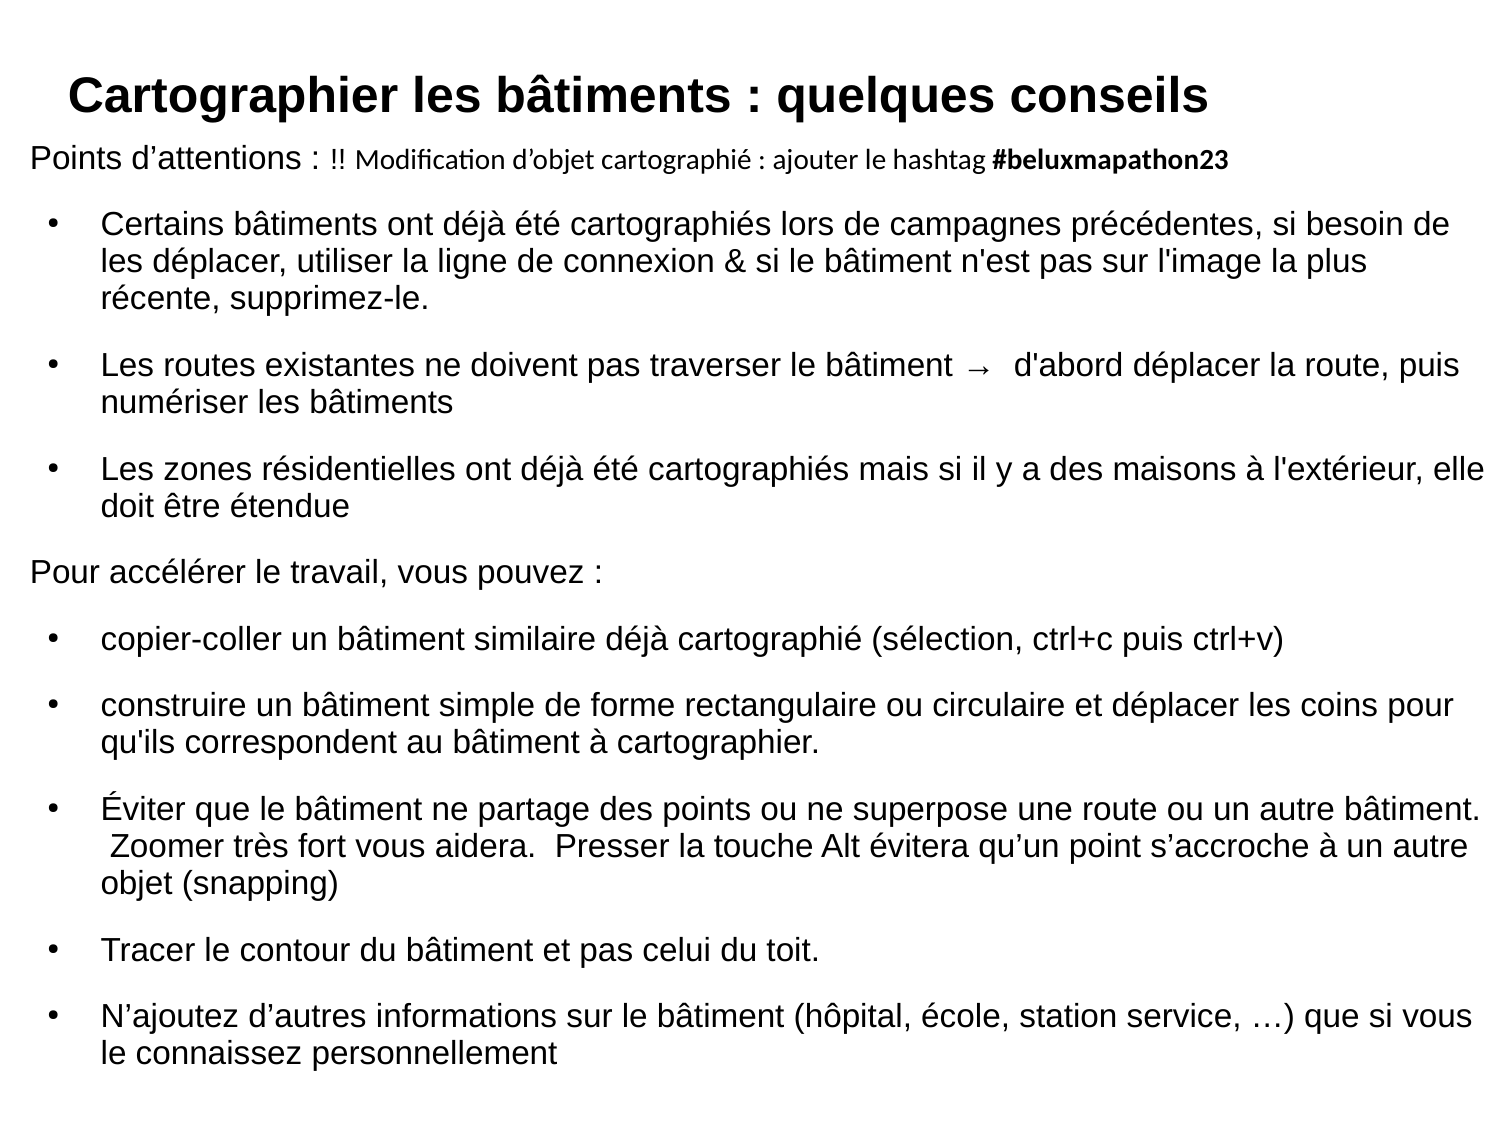

Cartographier les bâtiments : quelques conseils
# Points d’attentions : !! Modification d’objet cartographié : ajouter le hashtag #beluxmapathon23
Certains bâtiments ont déjà été cartographiés lors de campagnes précédentes, si besoin de les déplacer, utiliser la ligne de connexion & si le bâtiment n'est pas sur l'image la plus récente, supprimez-le.
Les routes existantes ne doivent pas traverser le bâtiment → d'abord déplacer la route, puis numériser les bâtiments
Les zones résidentielles ont déjà été cartographiés mais si il y a des maisons à l'extérieur, elle doit être étendue
Pour accélérer le travail, vous pouvez :
copier-coller un bâtiment similaire déjà cartographié (sélection, ctrl+c puis ctrl+v)
construire un bâtiment simple de forme rectangulaire ou circulaire et déplacer les coins pour qu'ils correspondent au bâtiment à cartographier.
Éviter que le bâtiment ne partage des points ou ne superpose une route ou un autre bâtiment. Zoomer très fort vous aidera. Presser la touche Alt évitera qu’un point s’accroche à un autre objet (snapping)
Tracer le contour du bâtiment et pas celui du toit.
N’ajoutez d’autres informations sur le bâtiment (hôpital, école, station service, …) que si vous le connaissez personnellement